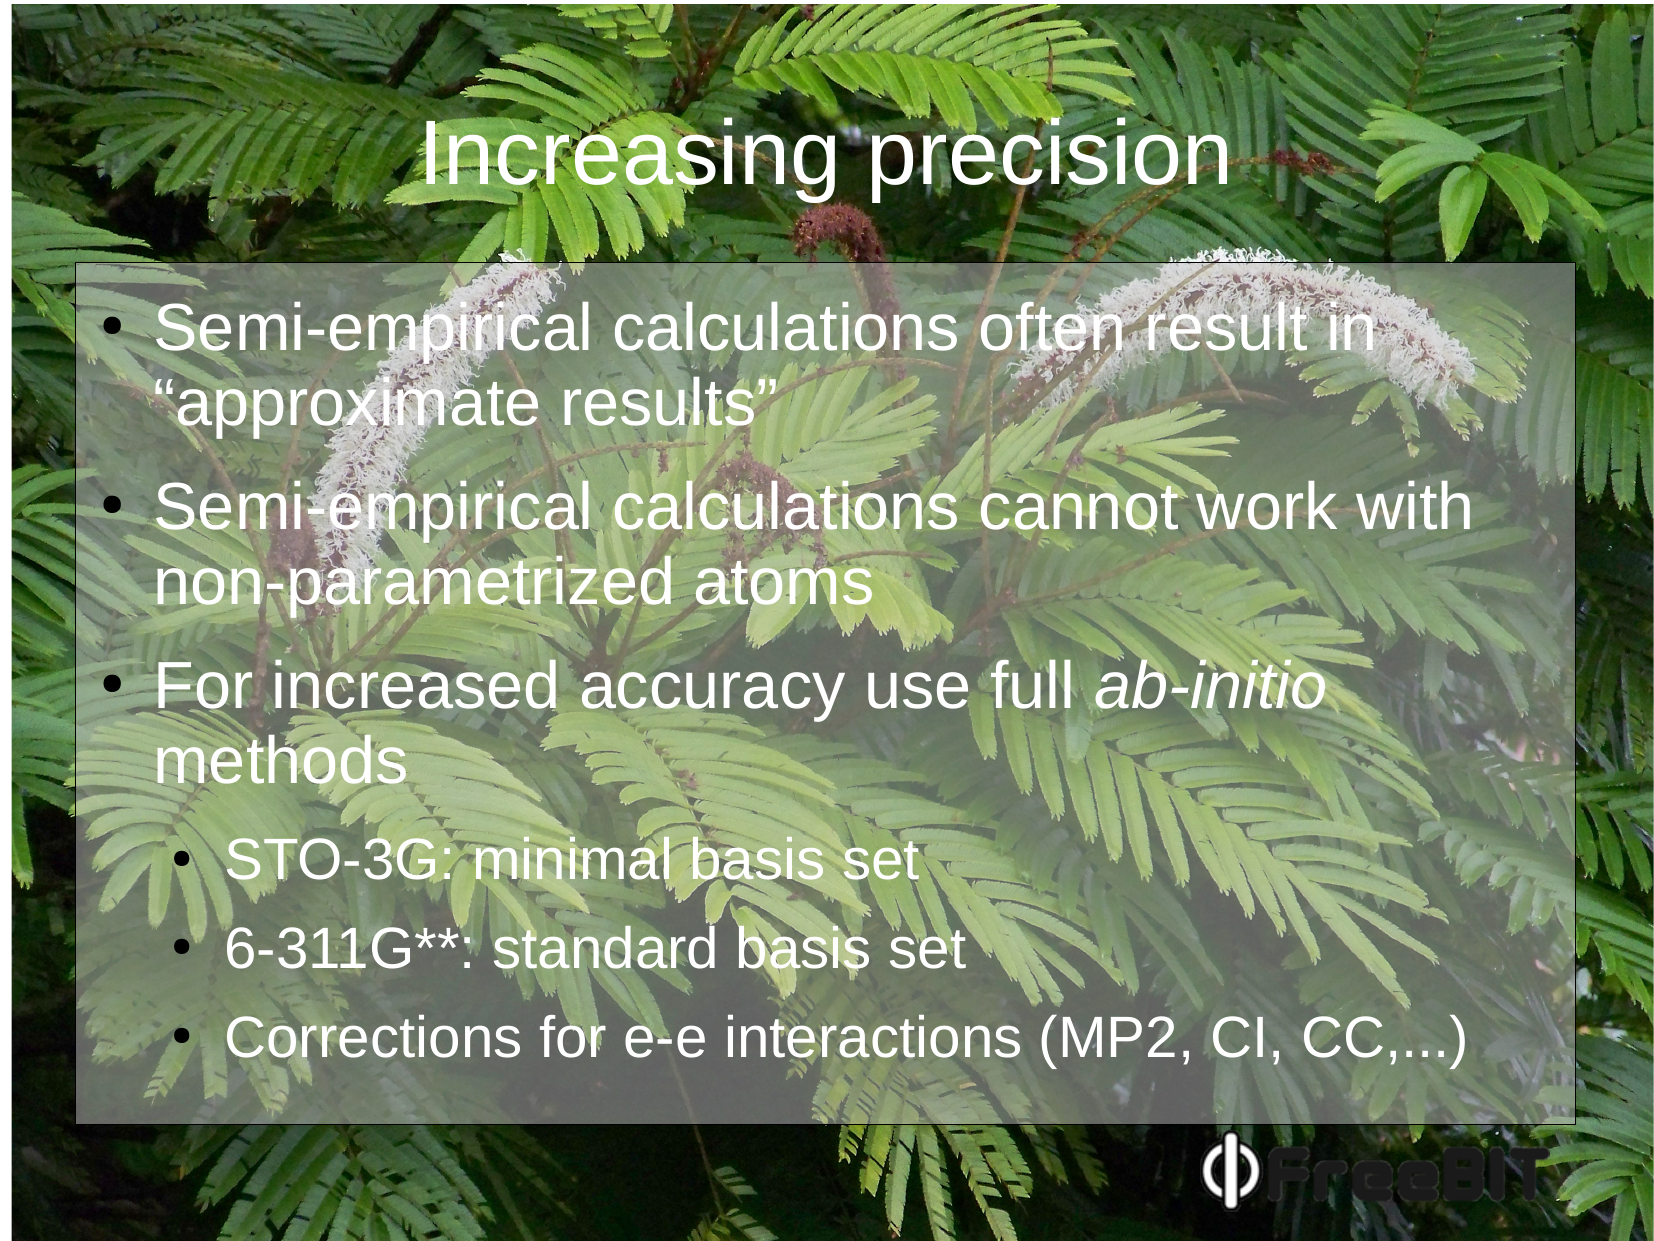

# Increasing precision
Semi-empirical calculations often result in “approximate results”
Semi-empirical calculations cannot work with non-parametrized atoms
For increased accuracy use full ab-initio methods
STO-3G: minimal basis set
6-311G**: standard basis set
Corrections for e-e interactions (MP2, CI, CC,...)